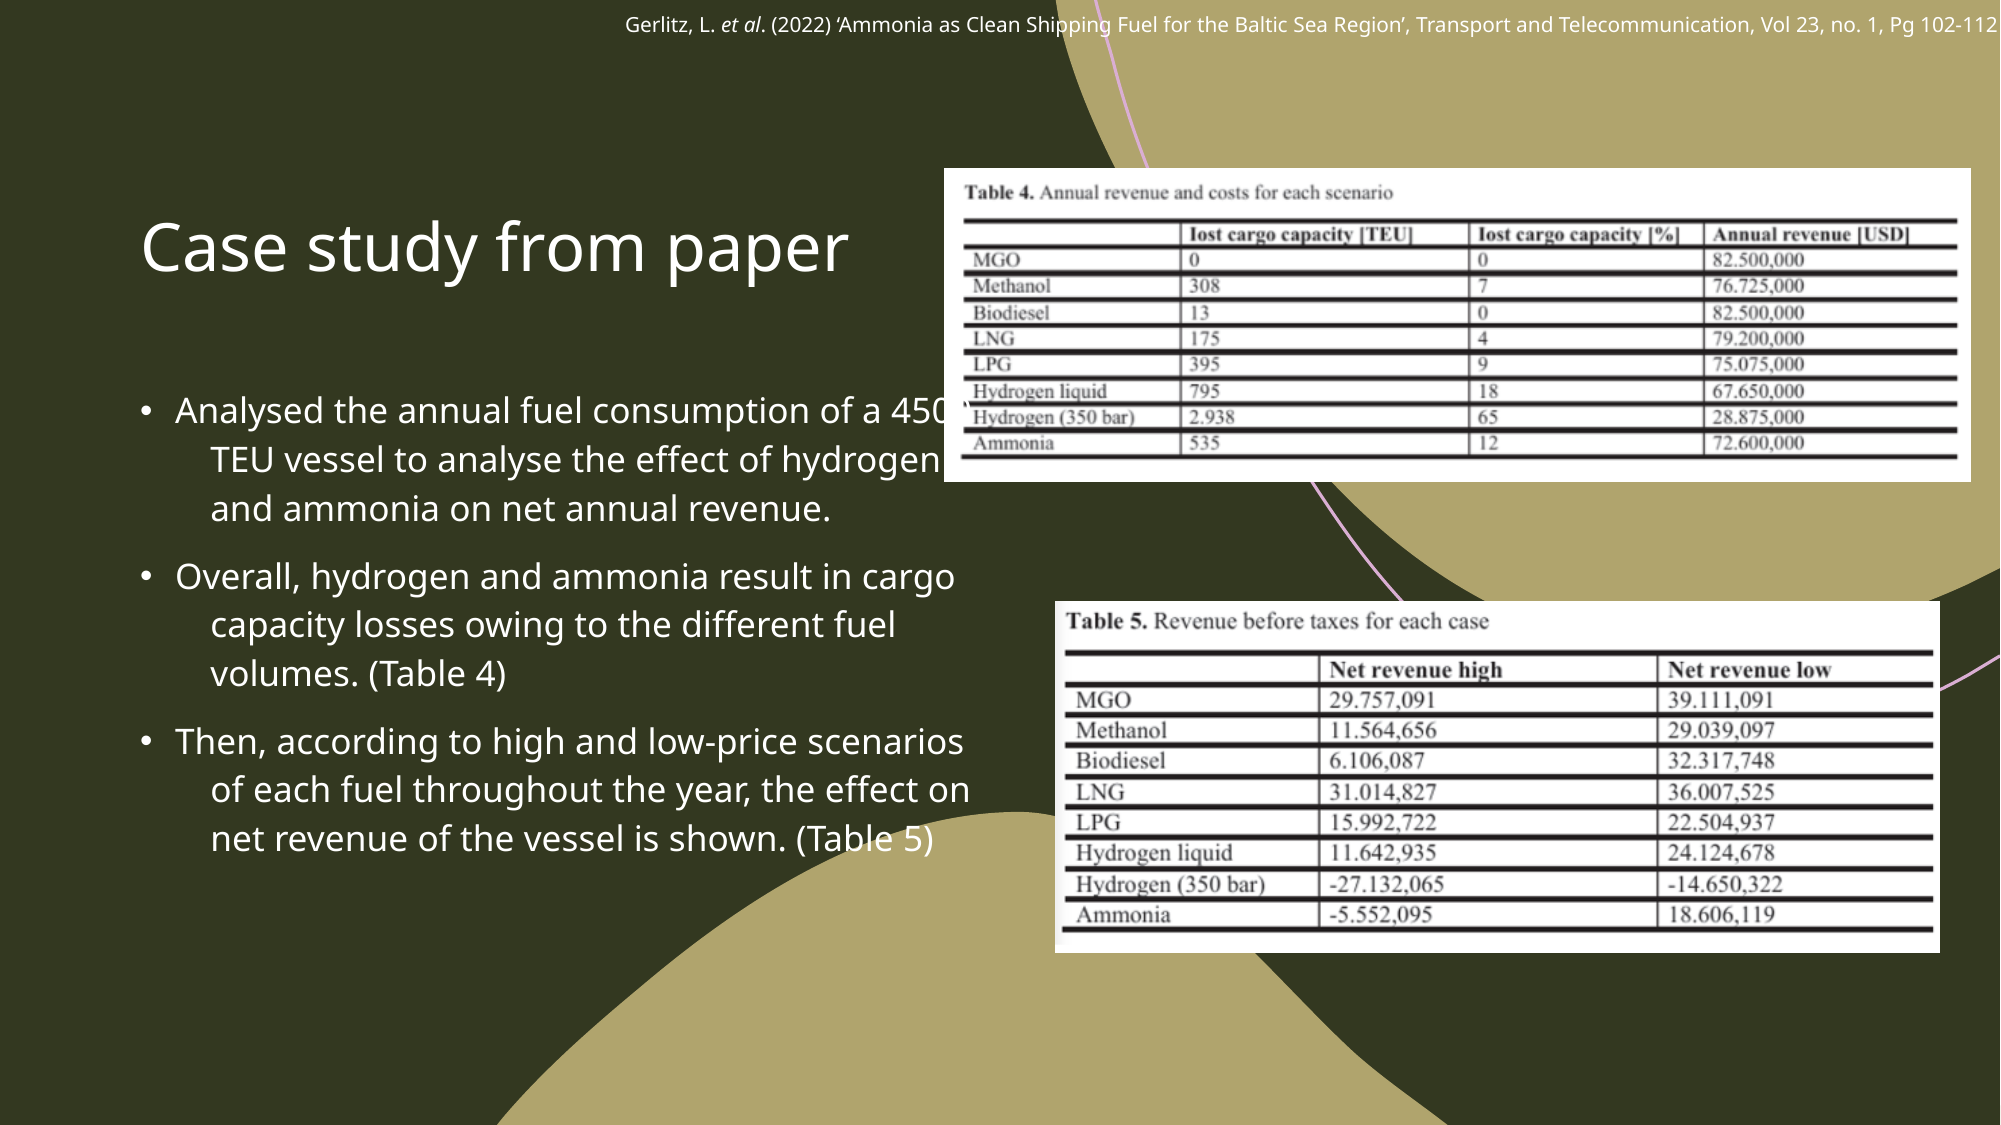

Gerlitz, L. et al. (2022) ‘Ammonia as Clean Shipping Fuel for the Baltic Sea Region’, Transport and Telecommunication, Vol 23, no. 1, Pg 102-112
Case study from paper
# Analysed the annual fuel consumption of a 4500 TEU vessel to analyse the effect of hydrogen and ammonia on net annual revenue.
Overall, hydrogen and ammonia result in cargo capacity losses owing to the different fuel volumes. (Table 4)
Then, according to high and low-price scenarios of each fuel throughout the year, the effect on net revenue of the vessel is shown. (Table 5)